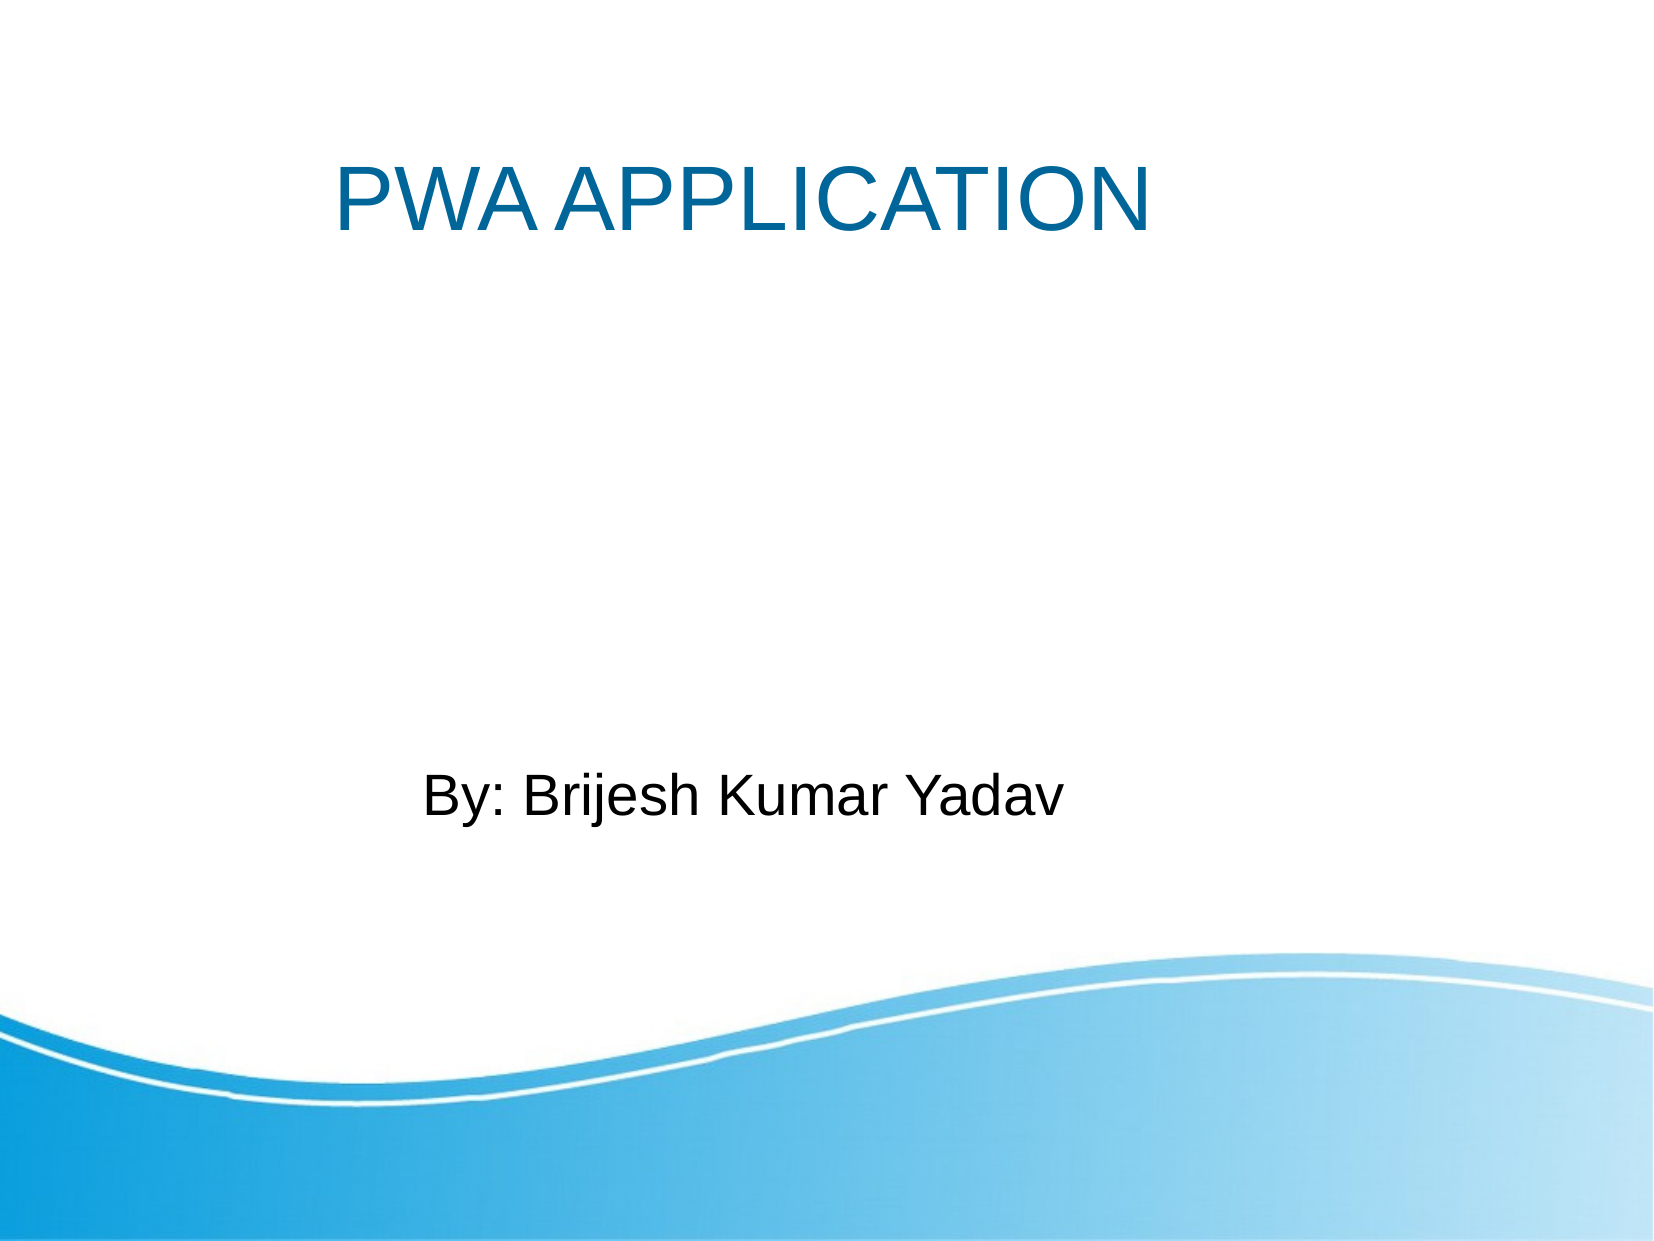

# PWA APPLICATION By: Brijesh Kumar Yadav